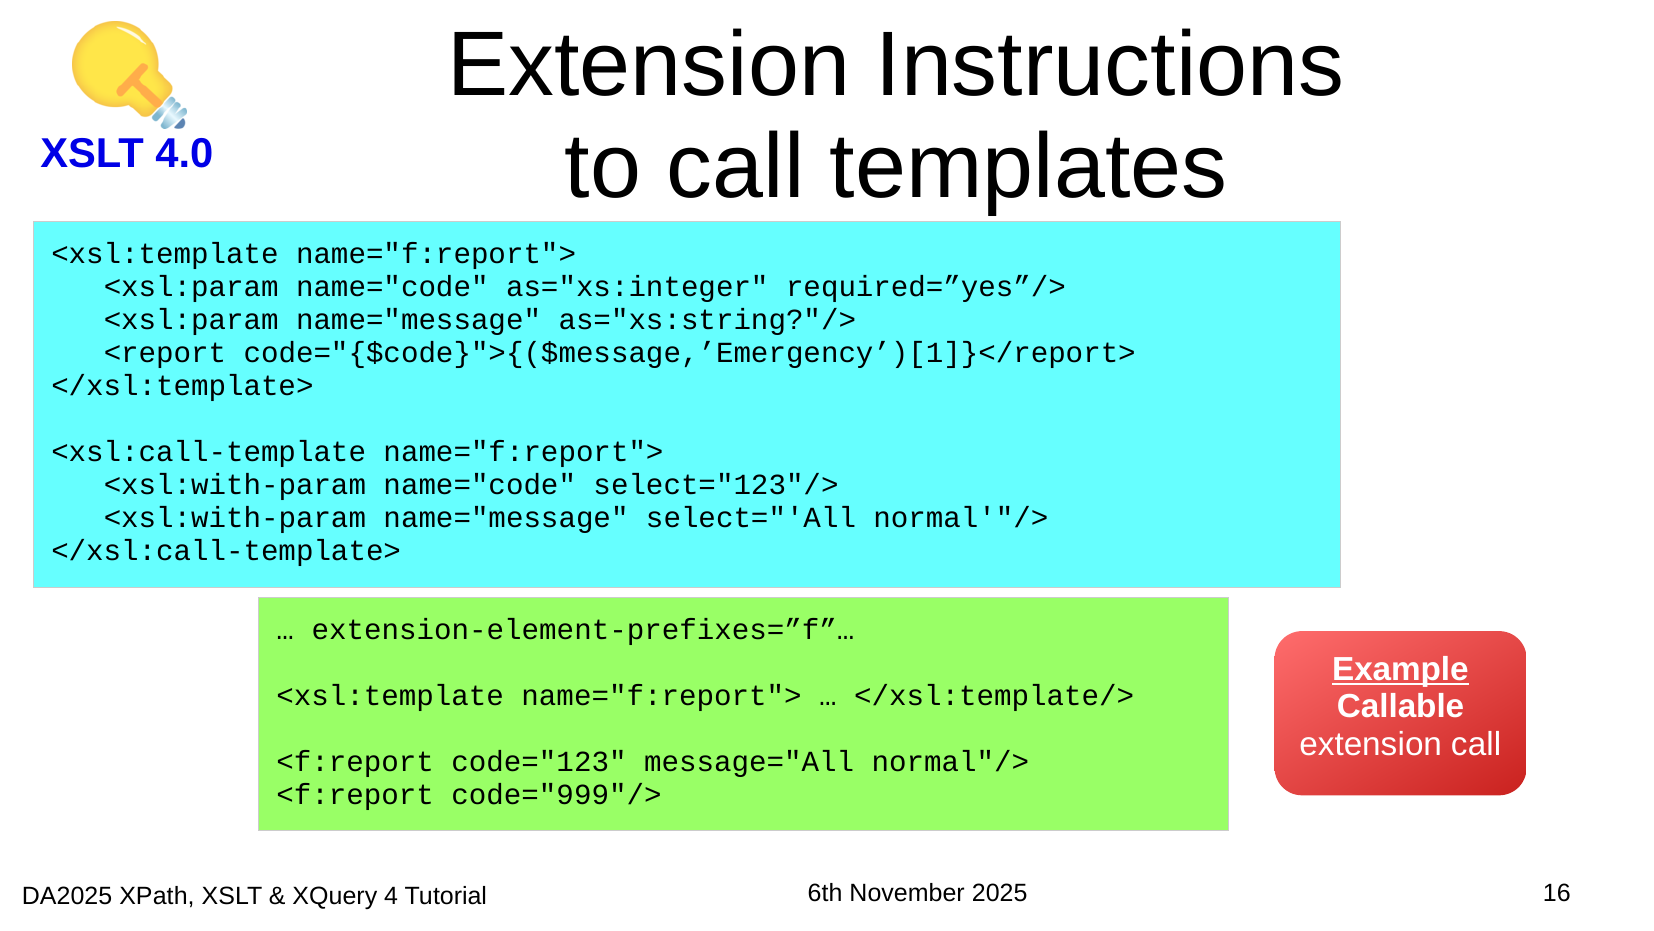

# Extension Instructions to call templates
<xsl:template name="f:report">
 <xsl:param name="code" as="xs:integer" required=”yes”/>
 <xsl:param name="message" as="xs:string?"/>
 <report code="{$code}">{($message,’Emergency’)[1]}</report>
</xsl:template>
<xsl:call-template name="f:report">
 <xsl:with-param name="code" select="123"/>
 <xsl:with-param name="message" select="'All normal'"/>
</xsl:call-template>
… extension-element-prefixes=”f”…
<xsl:template name="f:report"> … </xsl:template/>
<f:report code="123" message="All normal"/>
<f:report code="999"/>
Example
Callable
extension call
16
6th November 2025
DA2025 XPath, XSLT & XQuery 4 Tutorial